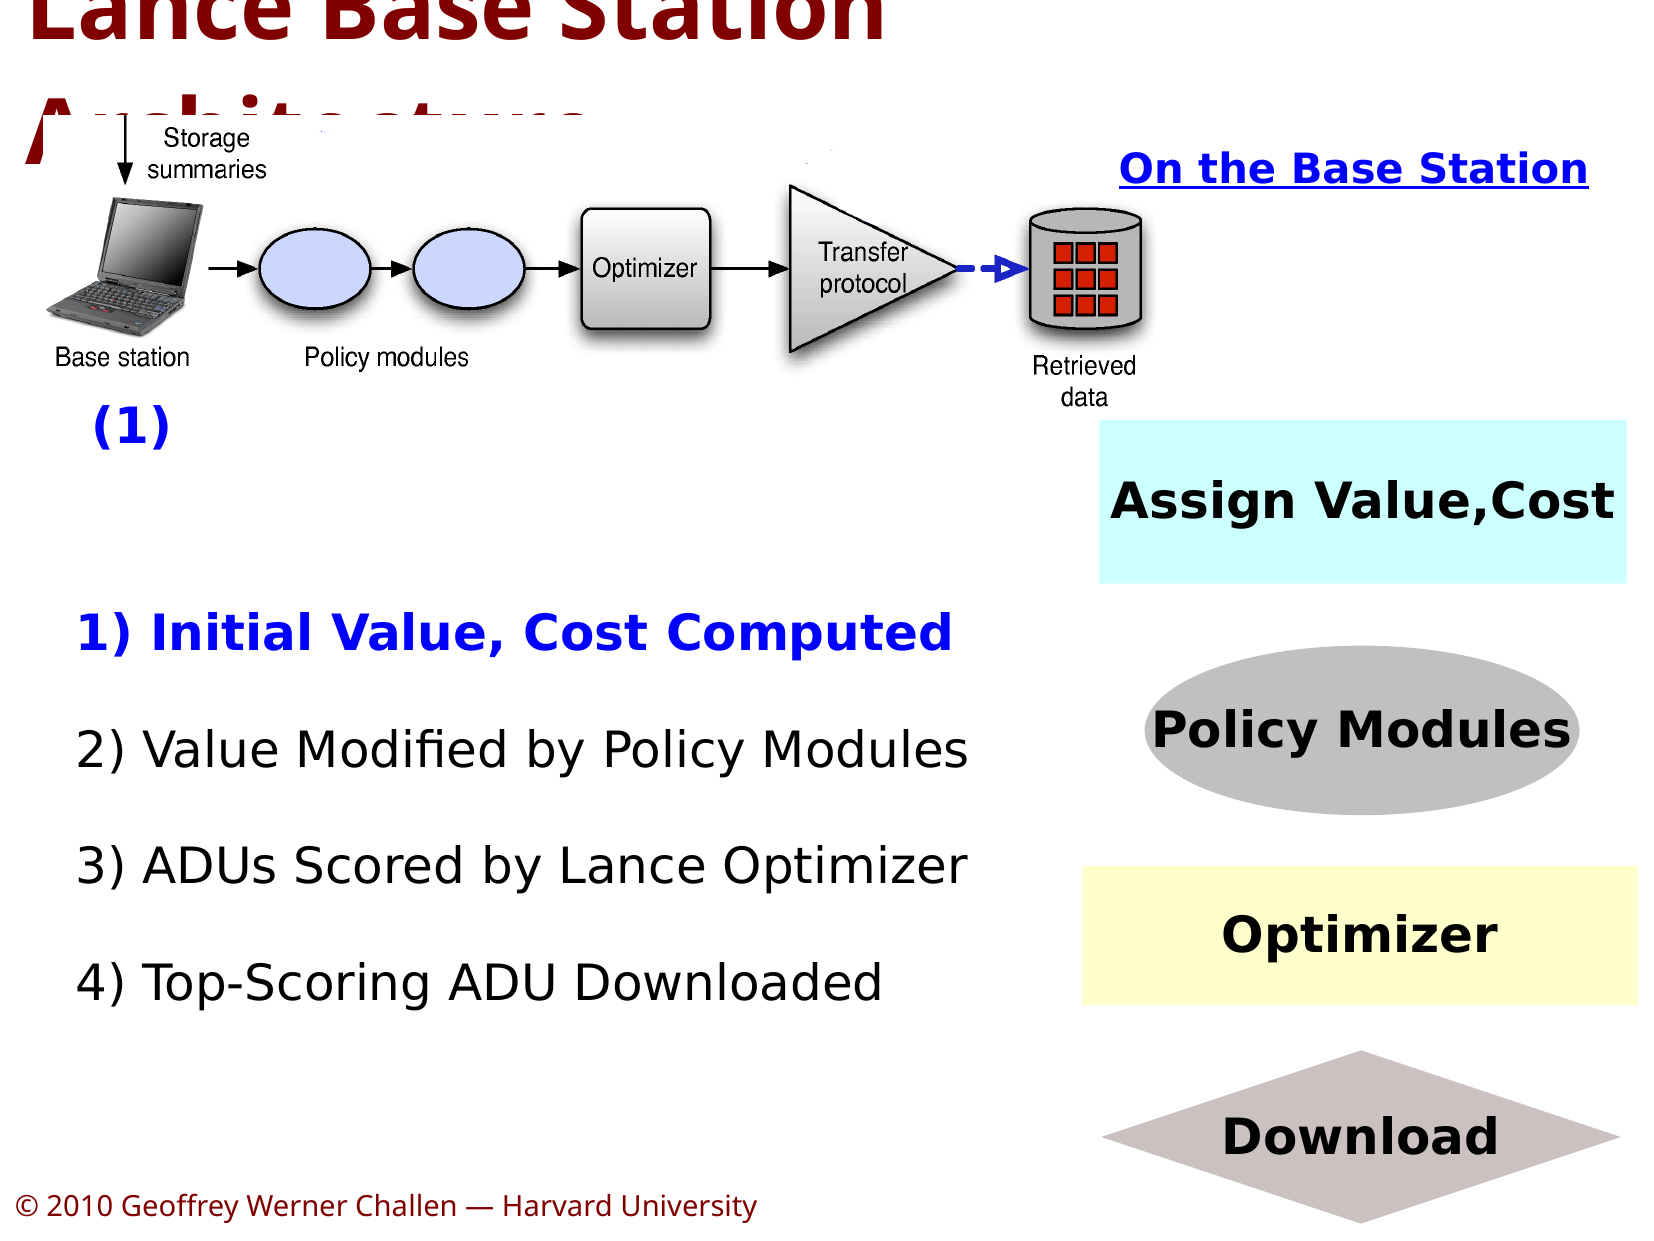

# Lance Base Station Architecture
On the Base Station
(1)
Assign Value,Cost
1) Initial Value, Cost Computed
2) Value Modified by Policy Modules
3) ADUs Scored by Lance Optimizer
4) Top-Scoring ADU Downloaded
Policy Modules
Optimizer
Download